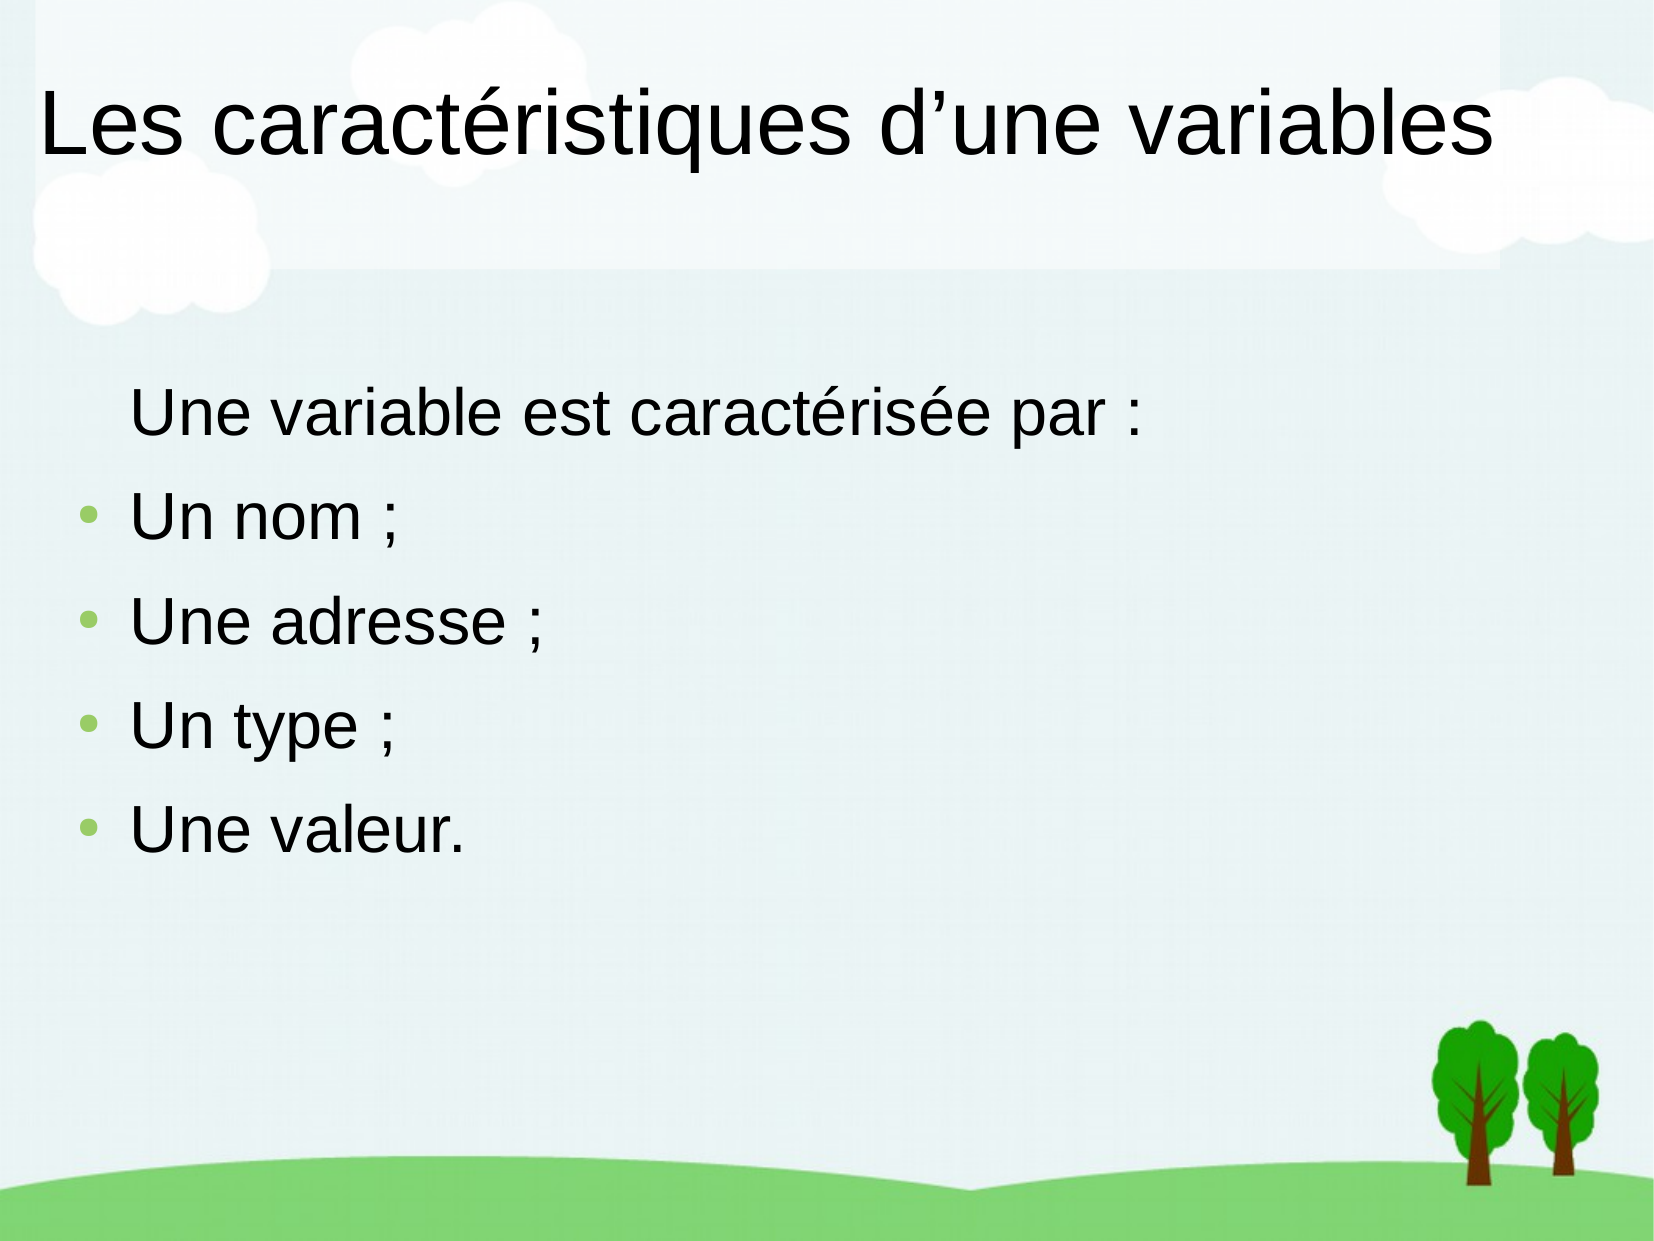

# Les caractéristiques d’une variables
Une variable est caractérisée par :
Un nom ;
Une adresse ;
Un type ;
Une valeur.